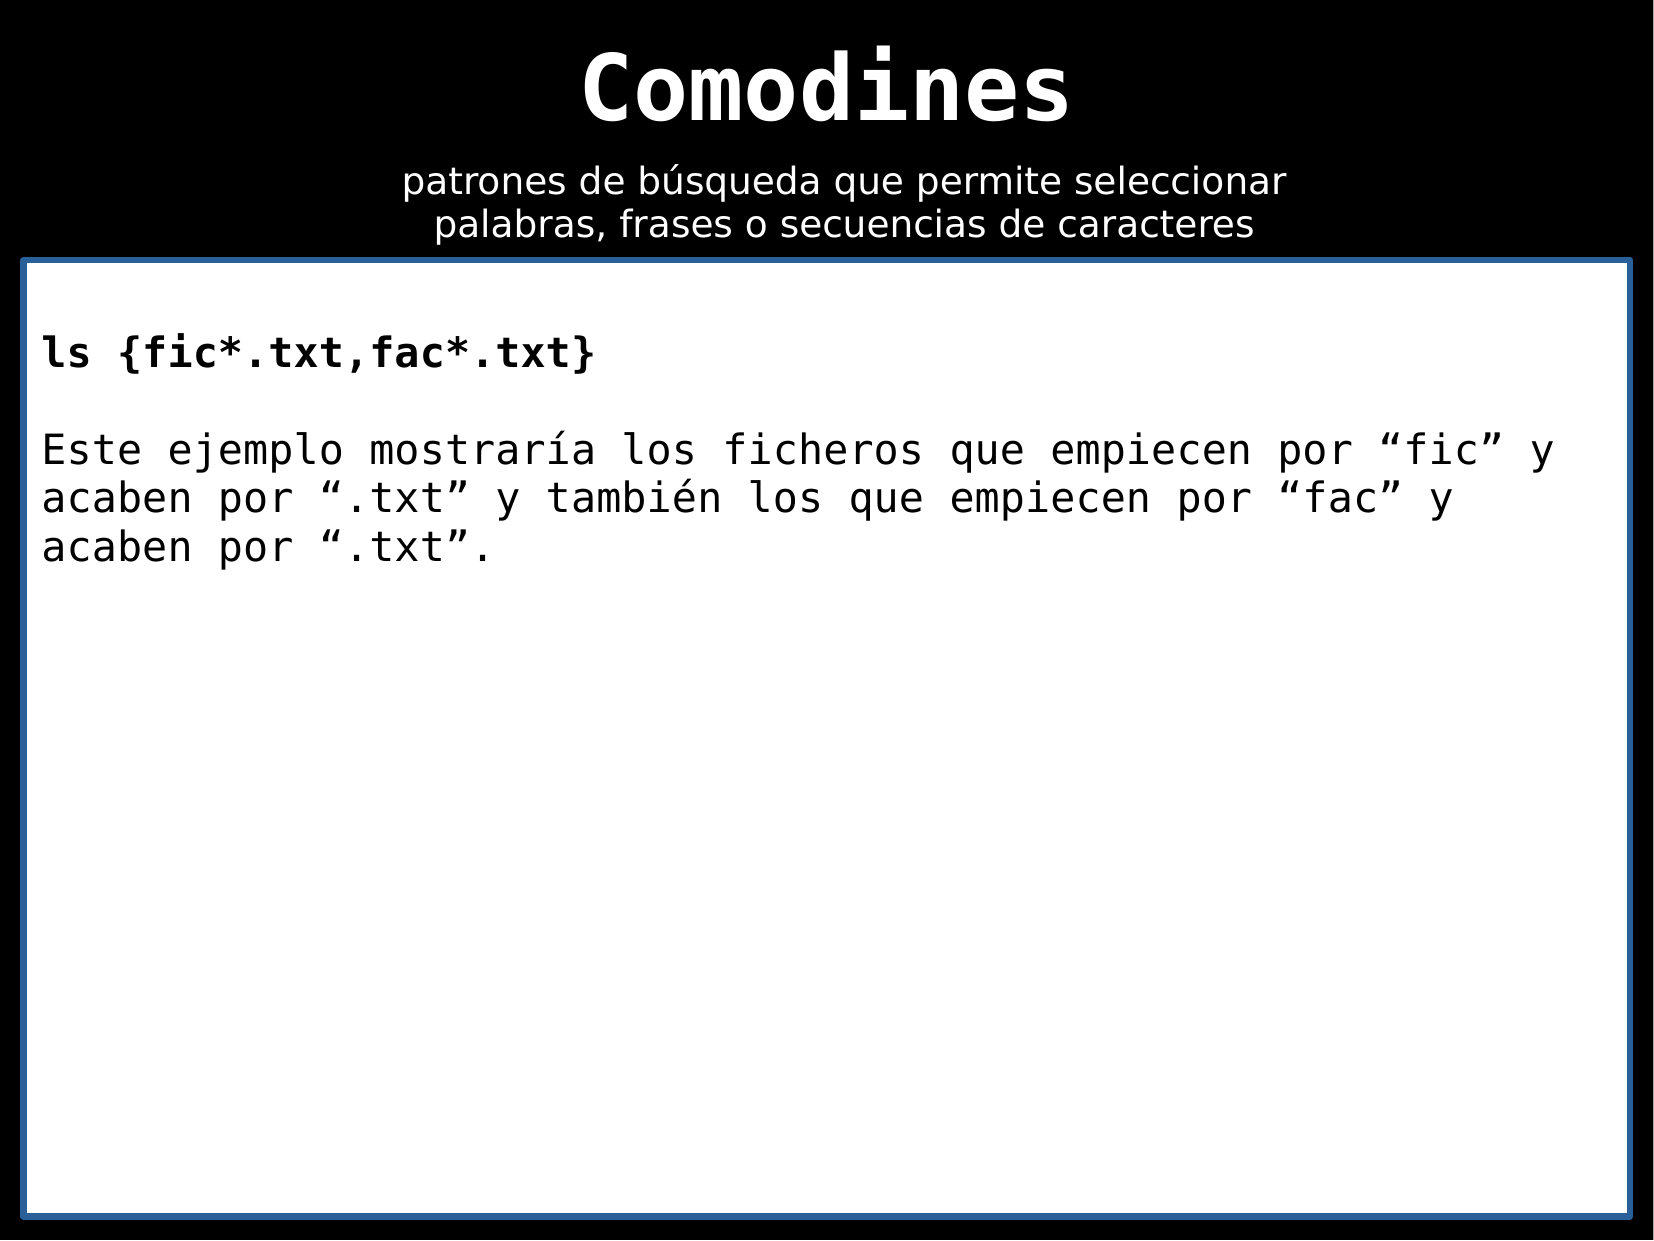

# Comodines
patrones de búsqueda que permite seleccionar palabras, frases o secuencias de caracteres
ls {fic*.txt,fac*.txt}
Este ejemplo mostraría los ficheros que empiecen por “fic” y acaben por “.txt” y también los que empiecen por “fac” y acaben por “.txt”.
?		representa un único carácter
*		representa cualquier conjunto de caracteres: desde 0 caracteres
		a cualquier cantidad de caracteres (letras o dígitos)
[]		representa un rango, ya sea de letras o dígitos
[!]	representa justo lo contrario que []
{}		permite especificar varios comodines separados por comas